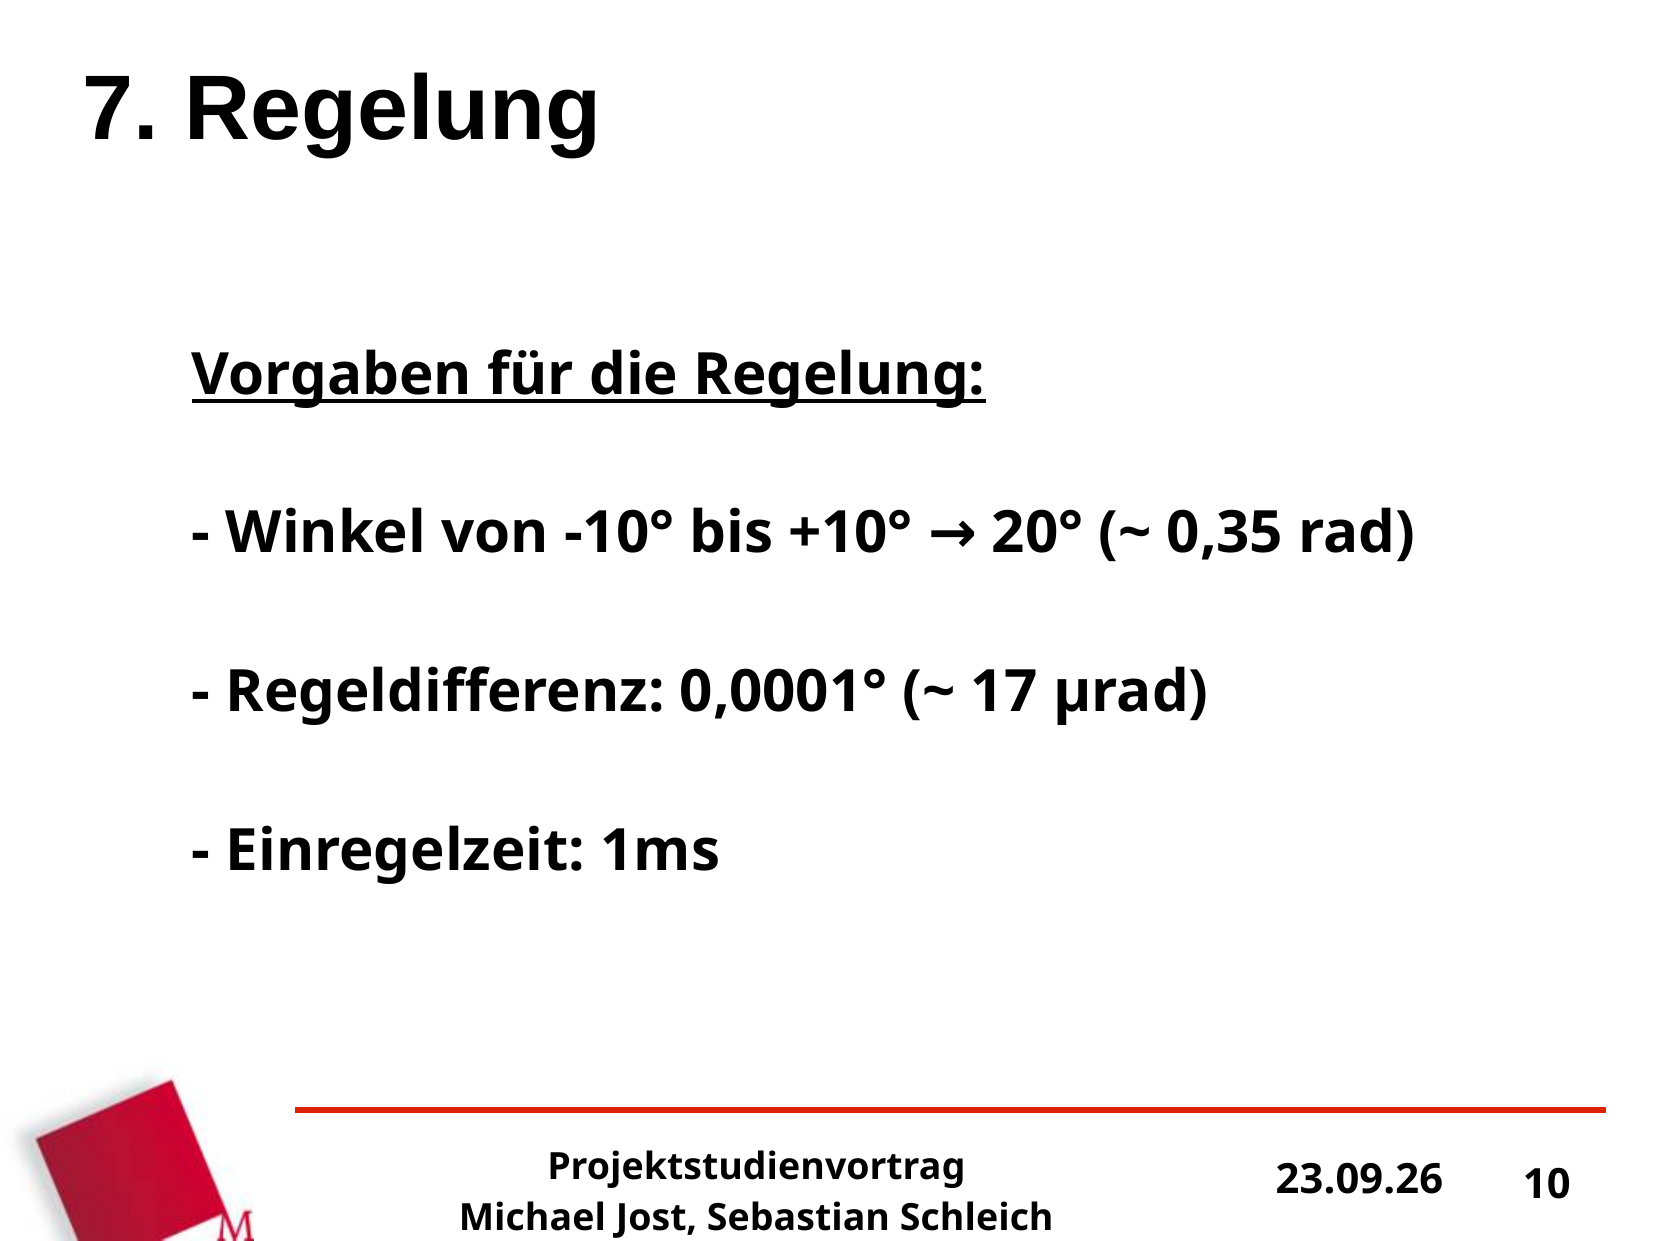

# 7. Regelung
Vorgaben für die Regelung:
- Winkel von -10° bis +10° → 20° (~ 0,35 rad)
- Regeldifferenz: 0,0001° (~ 17 μrad)
- Einregelzeit: 1ms
10